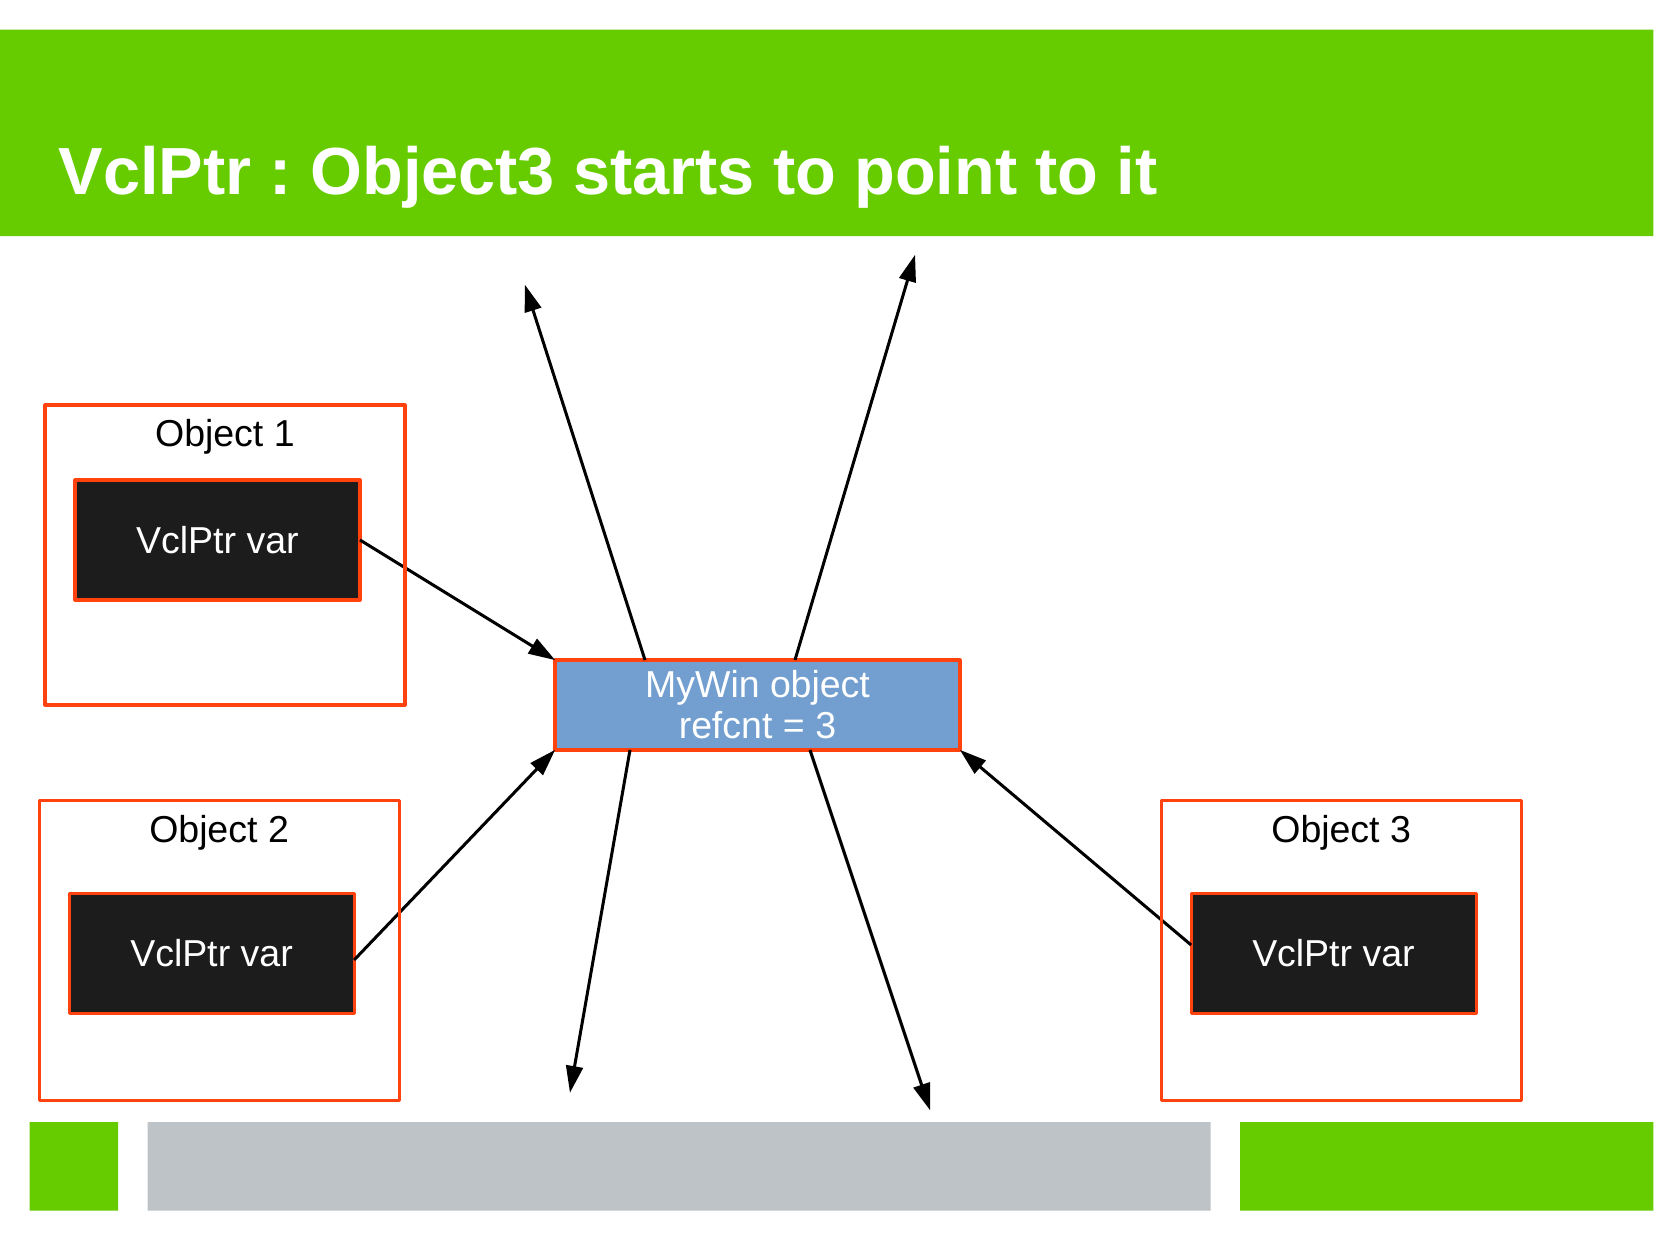

# VclPtr : Object3 starts to point to it
Object 1
VclPtr var
MyWin object
refcnt = 3
Object 2
Object 3
VclPtr var
VclPtr var